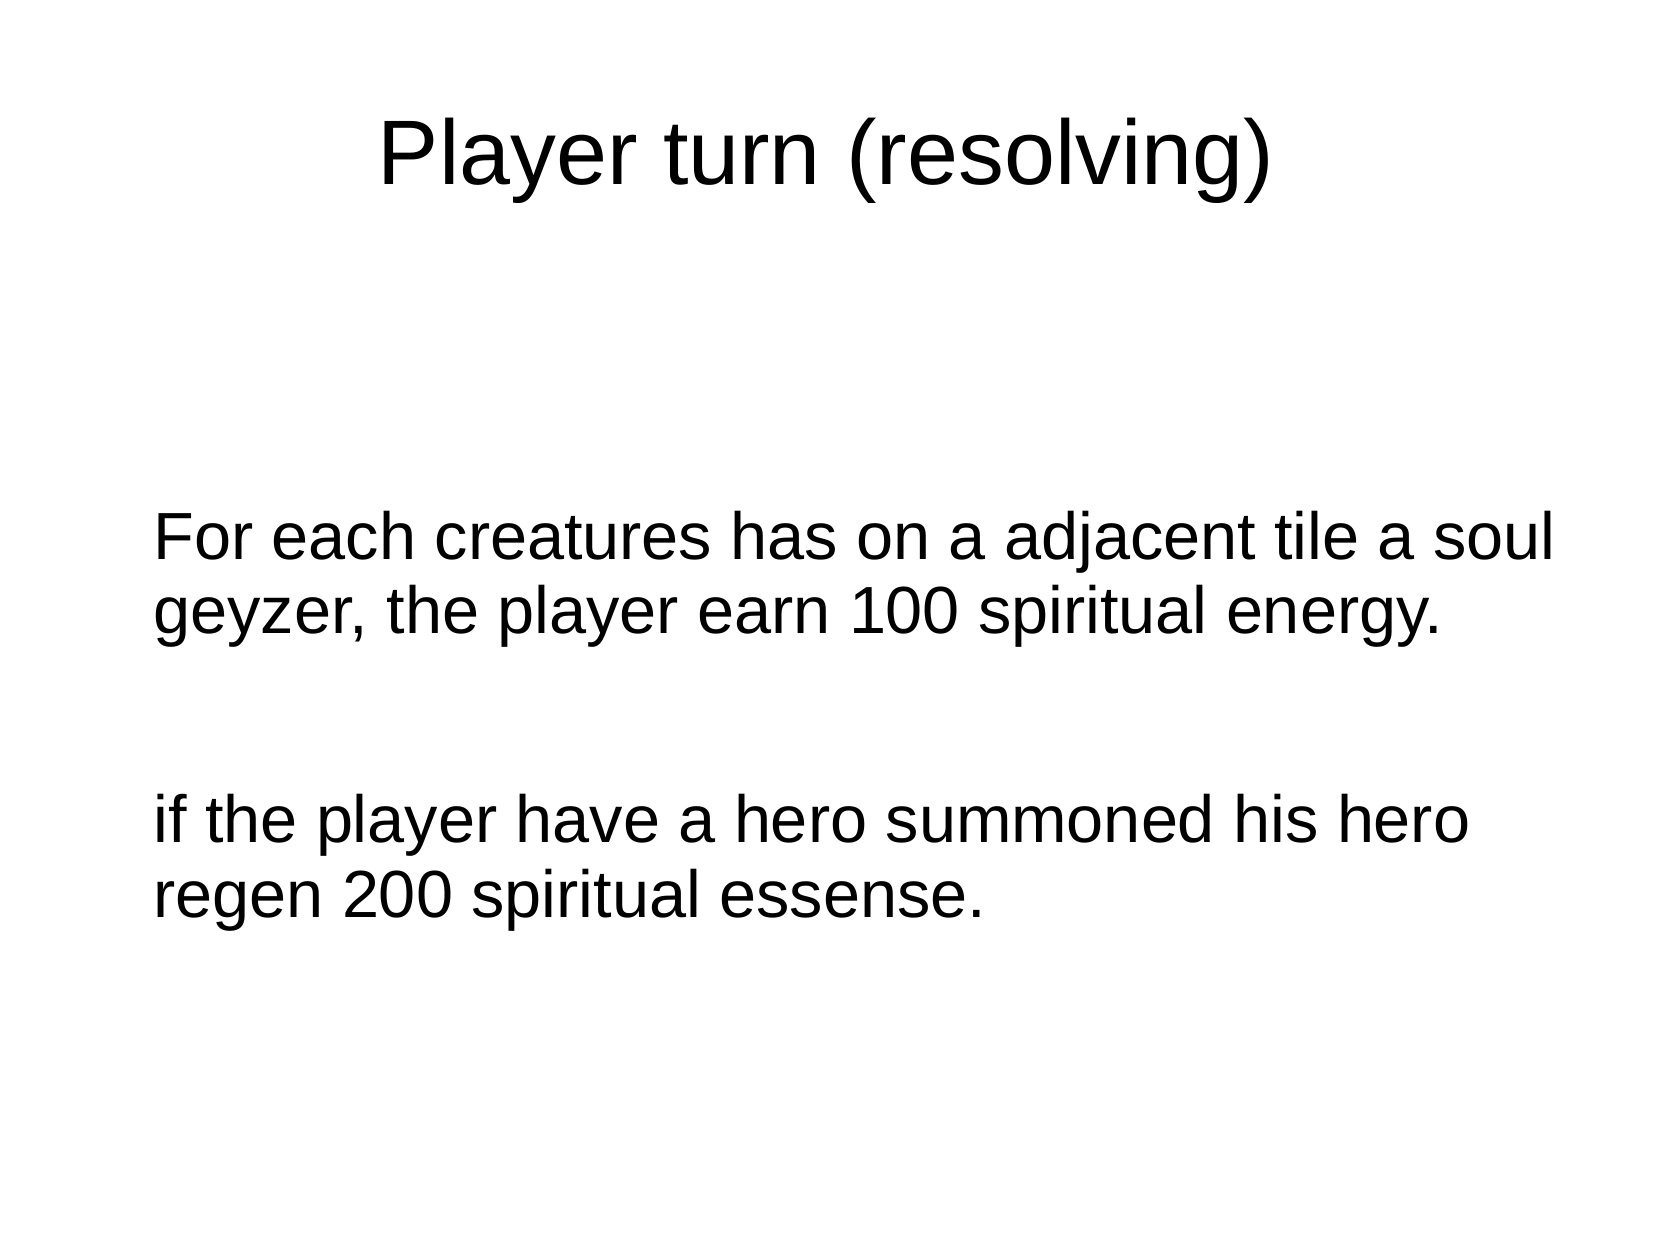

# Player turn (resolving)
For each creatures has on a adjacent tile a soul geyzer, the player earn 100 spiritual energy.
if the player have a hero summoned his hero regen 200 spiritual essense.